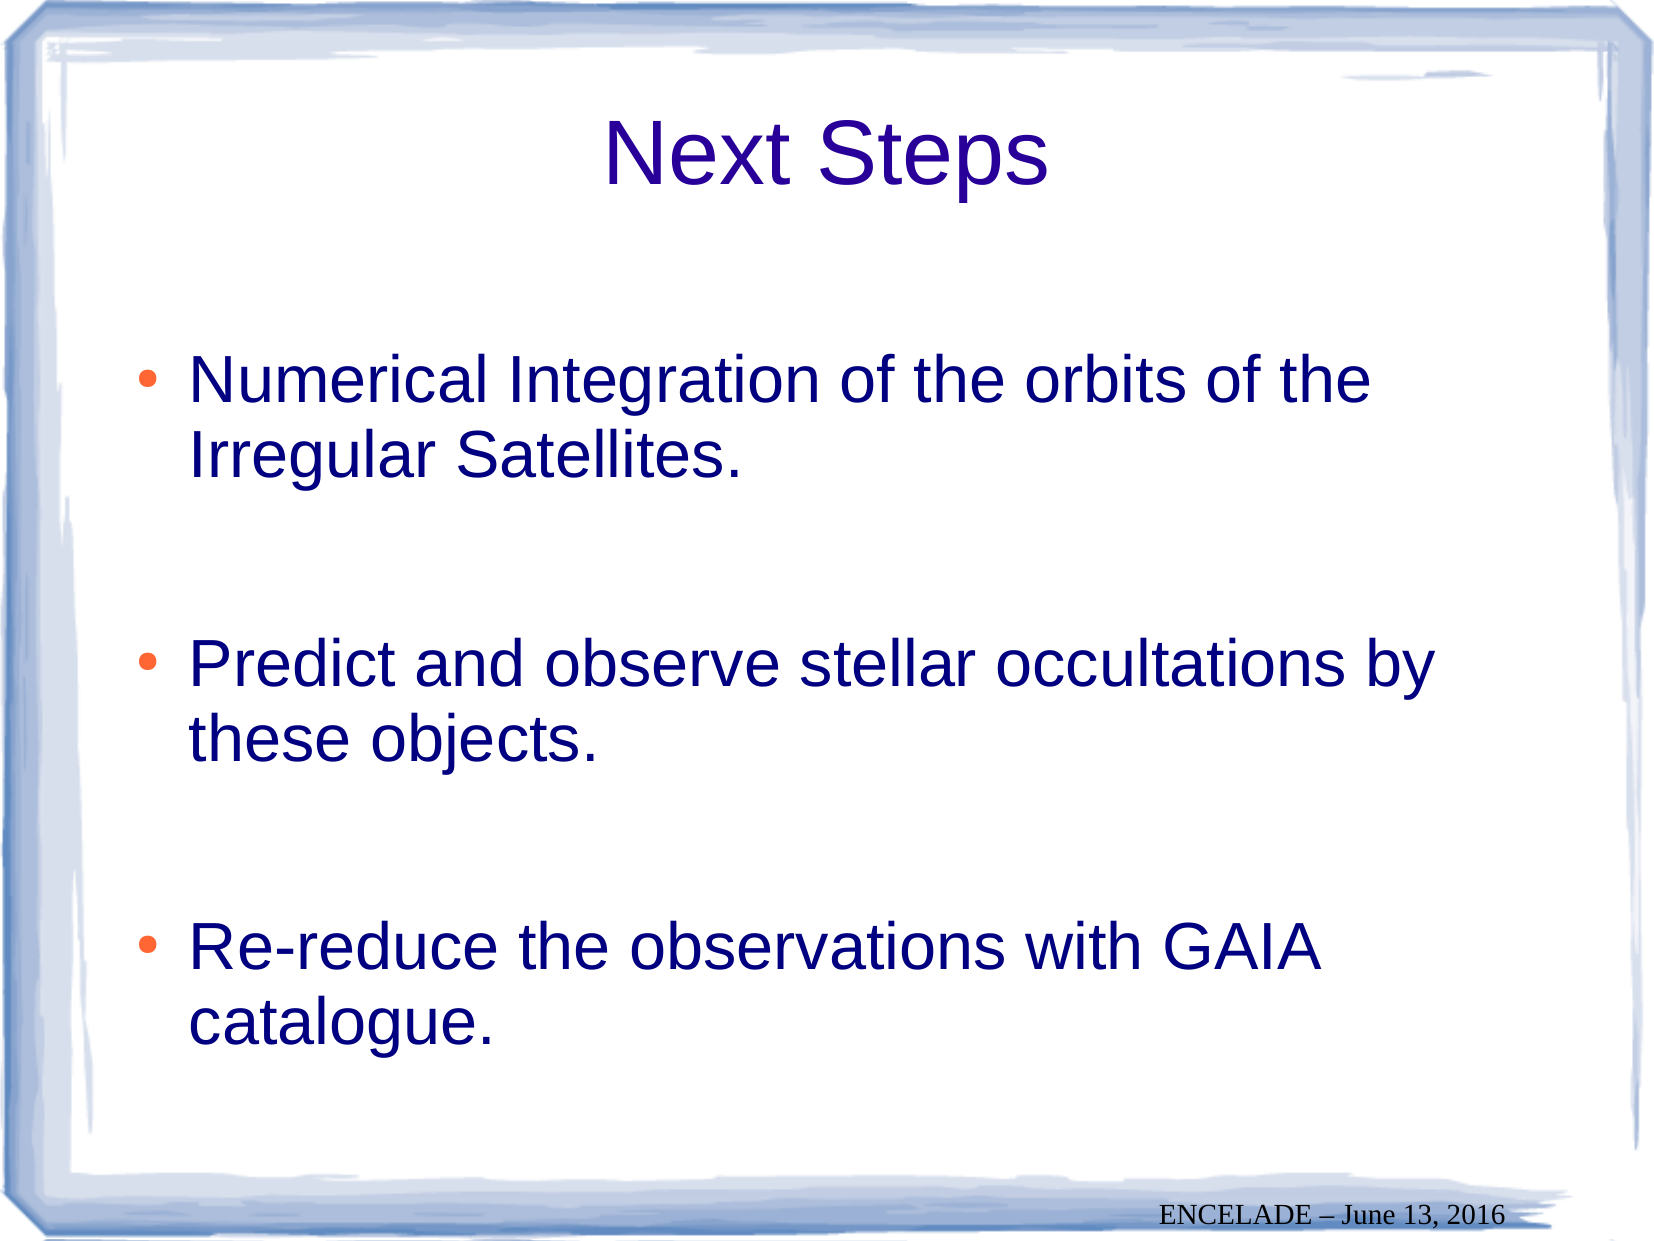

# Next Steps
Numerical Integration of the orbits of the Irregular Satellites.
Predict and observe stellar occultations by these objects.
Re-reduce the observations with GAIA catalogue.